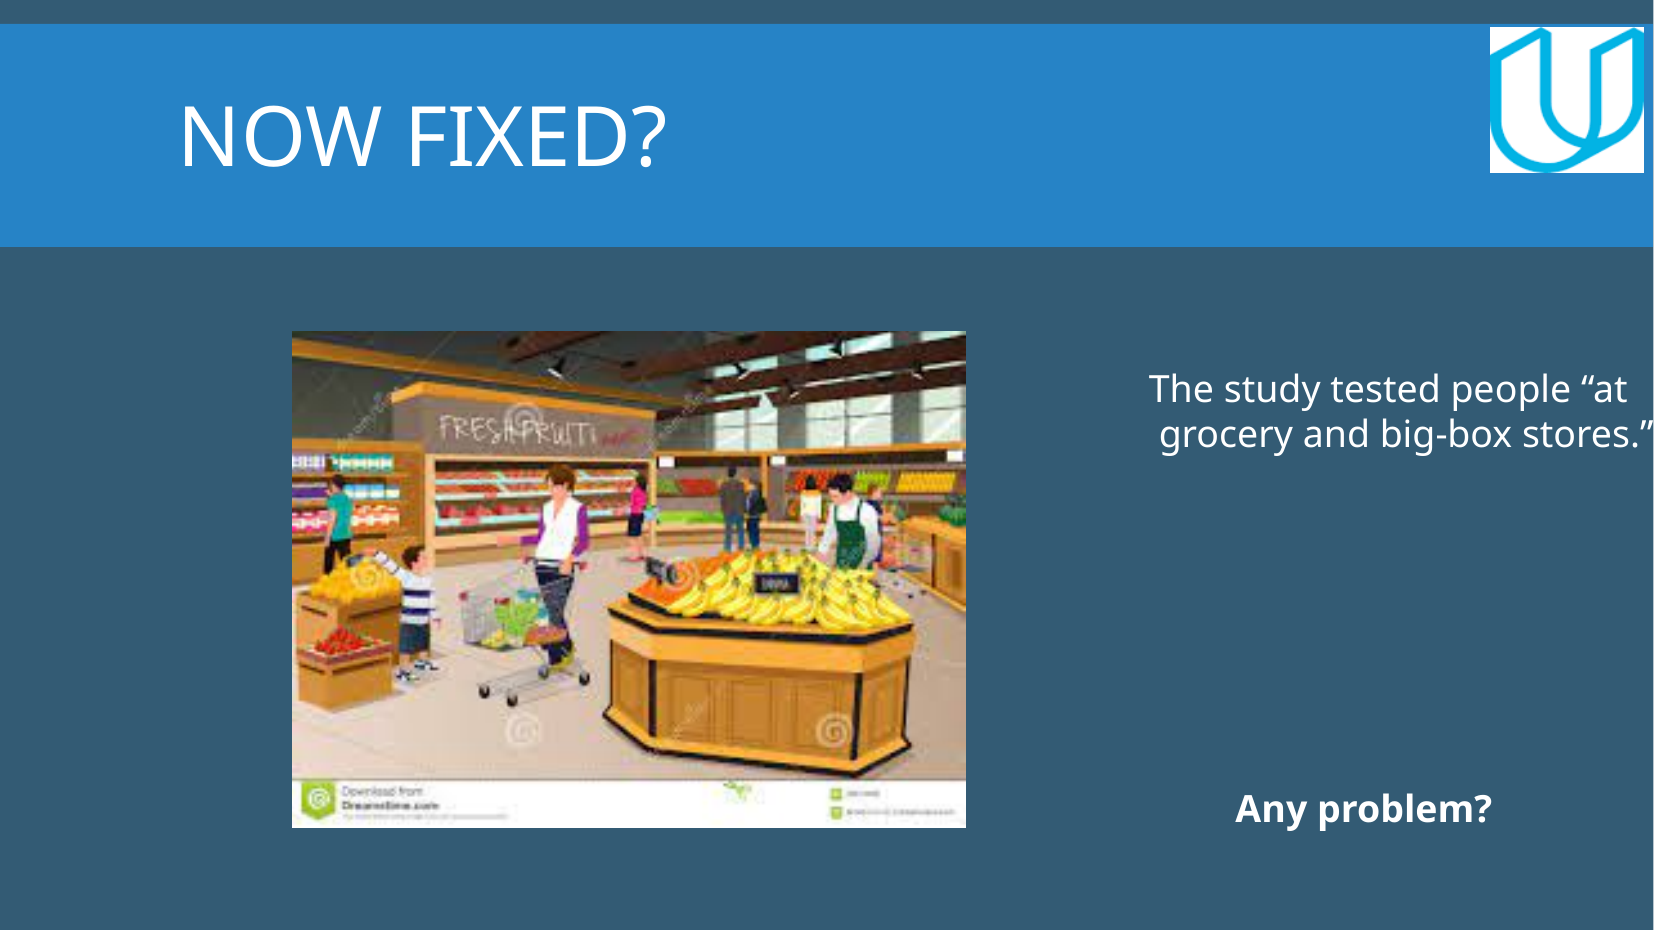

Now fixed?
The study tested people “at
 grocery and big-box stores.”
Any problem?